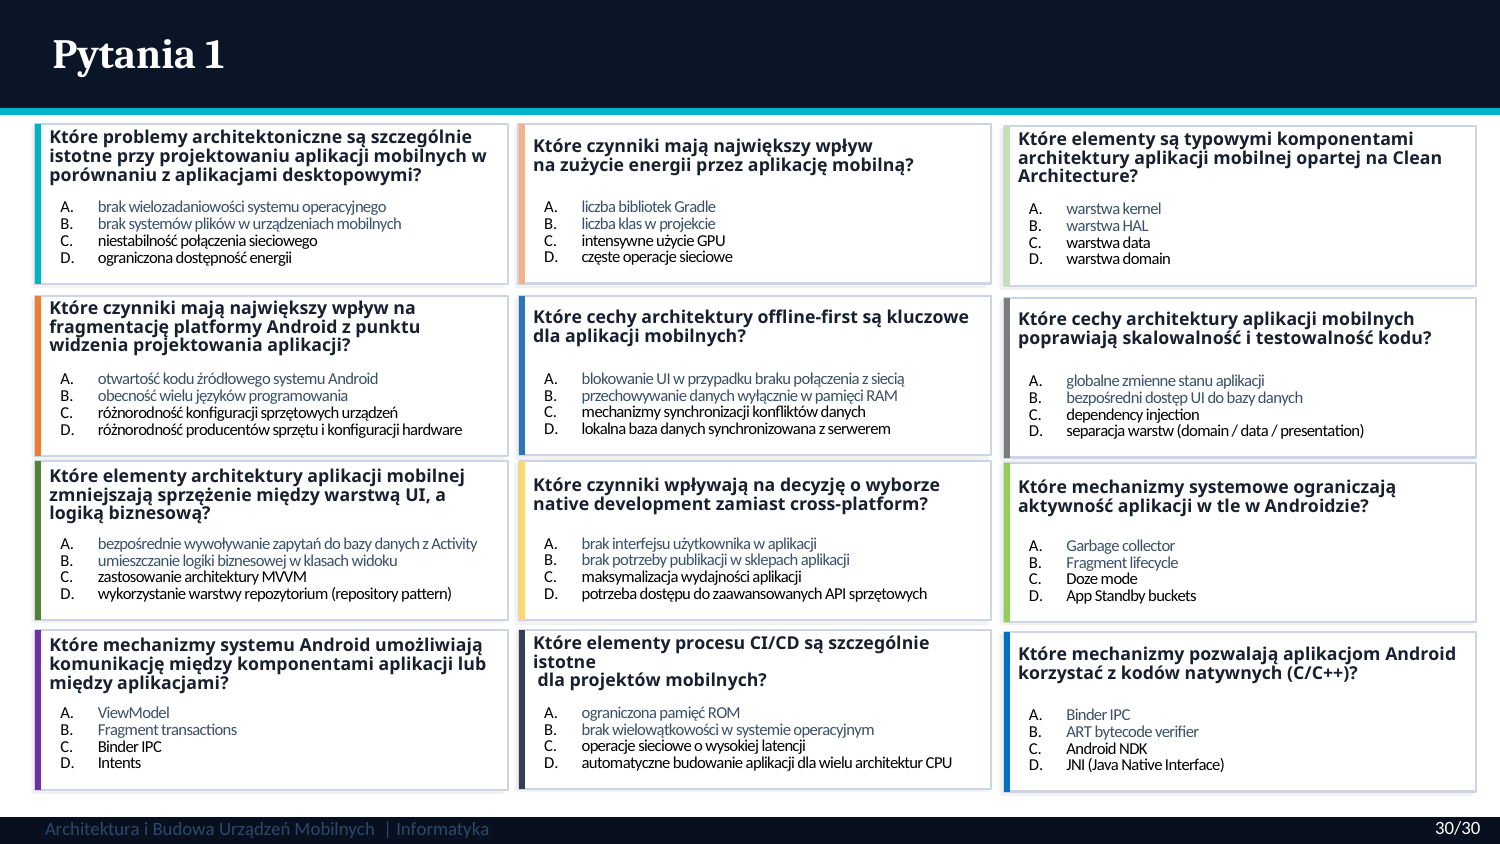

Pytania 1
Które czynniki mają największy wpływ
na zużycie energii przez aplikację mobilną?
Które problemy architektoniczne są szczególnie istotne przy projektowaniu aplikacji mobilnych w porównaniu z aplikacjami desktopowymi?
Które elementy są typowymi komponentami architektury aplikacji mobilnej opartej na Clean Architecture?
liczba bibliotek Gradle
liczba klas w projekcie
intensywne użycie GPU
częste operacje sieciowe
brak wielozadaniowości systemu operacyjnego
brak systemów plików w urządzeniach mobilnych
niestabilność połączenia sieciowego
ograniczona dostępność energii
warstwa kernel
warstwa HAL
warstwa data
warstwa domain
Które cechy architektury offline-first są kluczowe
dla aplikacji mobilnych?
Które czynniki mają największy wpływ na fragmentację platformy Android z punktu widzenia projektowania aplikacji?
Które cechy architektury aplikacji mobilnych poprawiają skalowalność i testowalność kodu?
blokowanie UI w przypadku braku połączenia z siecią
przechowywanie danych wyłącznie w pamięci RAM
mechanizmy synchronizacji konfliktów danych
lokalna baza danych synchronizowana z serwerem
otwartość kodu źródłowego systemu Android
obecność wielu języków programowania
różnorodność konfiguracji sprzętowych urządzeń
różnorodność producentów sprzętu i konfiguracji hardware
globalne zmienne stanu aplikacji
bezpośredni dostęp UI do bazy danych
dependency injection
separacja warstw (domain / data / presentation)
Które czynniki wpływają na decyzję o wyborze
native development zamiast cross-platform?
Które elementy architektury aplikacji mobilnej zmniejszają sprzężenie między warstwą UI, a logiką biznesową?
Które mechanizmy systemowe ograniczają aktywność aplikacji w tle w Androidzie?
brak interfejsu użytkownika w aplikacji
brak potrzeby publikacji w sklepach aplikacji
maksymalizacja wydajności aplikacji
potrzeba dostępu do zaawansowanych API sprzętowych
bezpośrednie wywoływanie zapytań do bazy danych z Activity
umieszczanie logiki biznesowej w klasach widoku
zastosowanie architektury MVVM
wykorzystanie warstwy repozytorium (repository pattern)
Garbage collector
Fragment lifecycle
Doze mode
App Standby buckets
Które elementy procesu CI/CD są szczególnie istotne
 dla projektów mobilnych?
Które mechanizmy pozwalają aplikacjom Android korzystać z kodów natywnych (C/C++)?
Które mechanizmy systemu Android umożliwiają komunikację między komponentami aplikacji lub między aplikacjami?
ograniczona pamięć ROM
brak wielowątkowości w systemie operacyjnym
operacje sieciowe o wysokiej latencji
automatyczne budowanie aplikacji dla wielu architektur CPU
ViewModel
Fragment transactions
Binder IPC
Intents
Binder IPC
ART bytecode verifier
Android NDK
JNI (Java Native Interface)
Architektura i Budowa Urządzeń Mobilnych | Informatyka